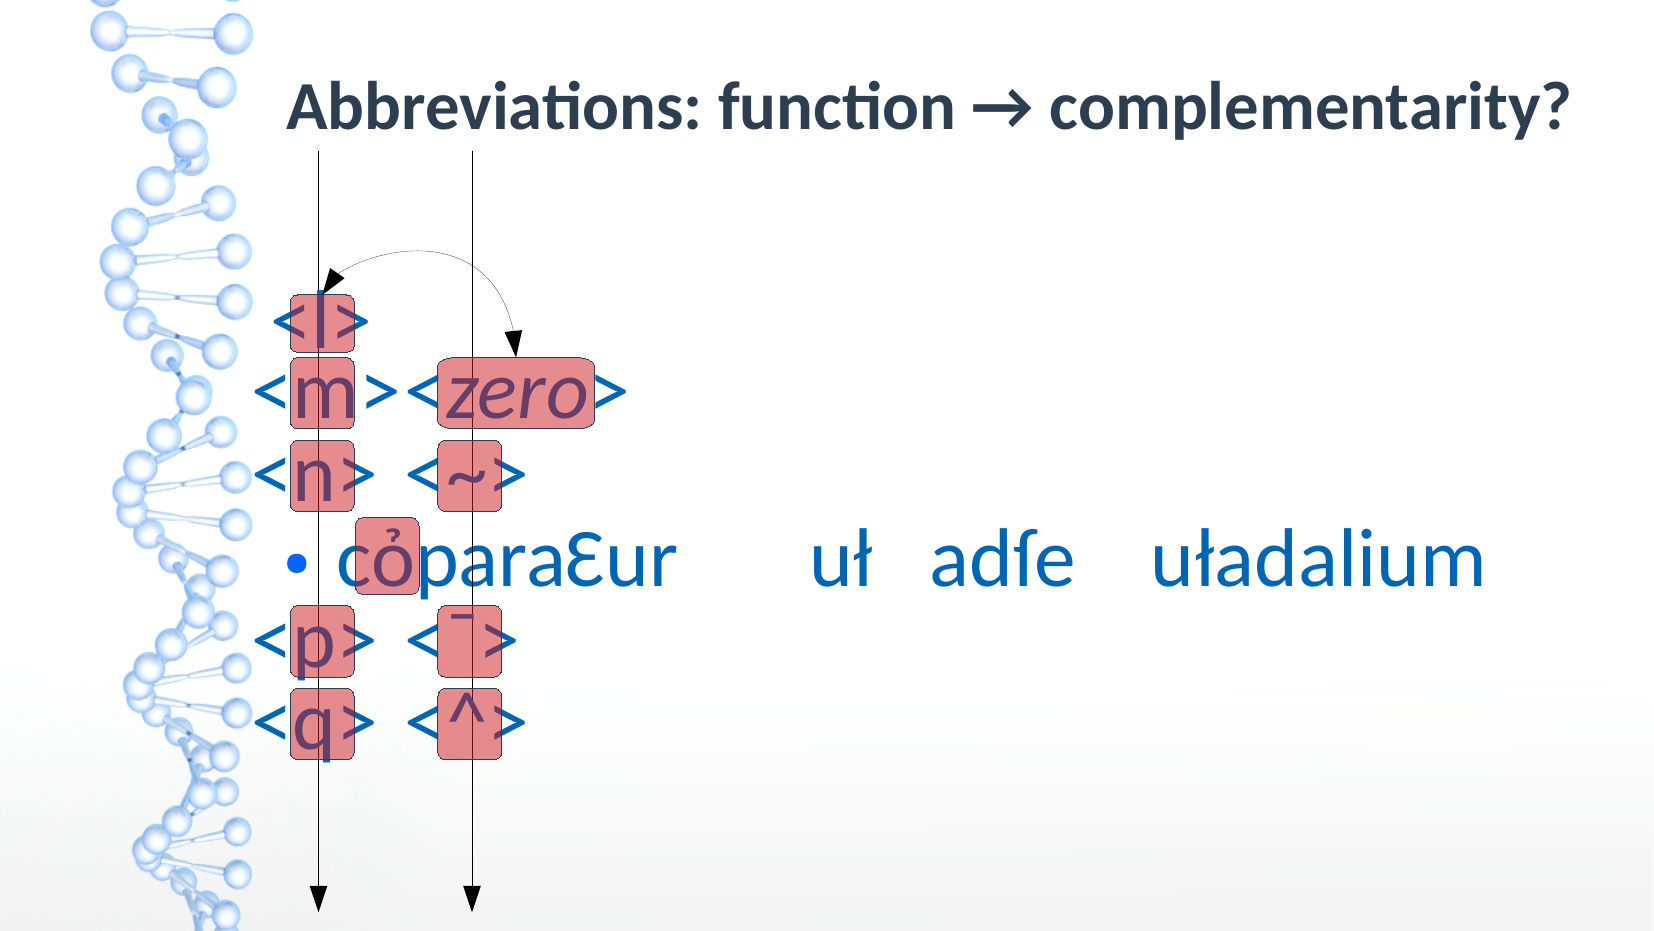

# Abbreviations: function → complementarity?
<l>
<m>
<zero>
<n>
<~>
cỏparaƐur uł adſe uładalium
<p>
<¯>
<q>
<^>